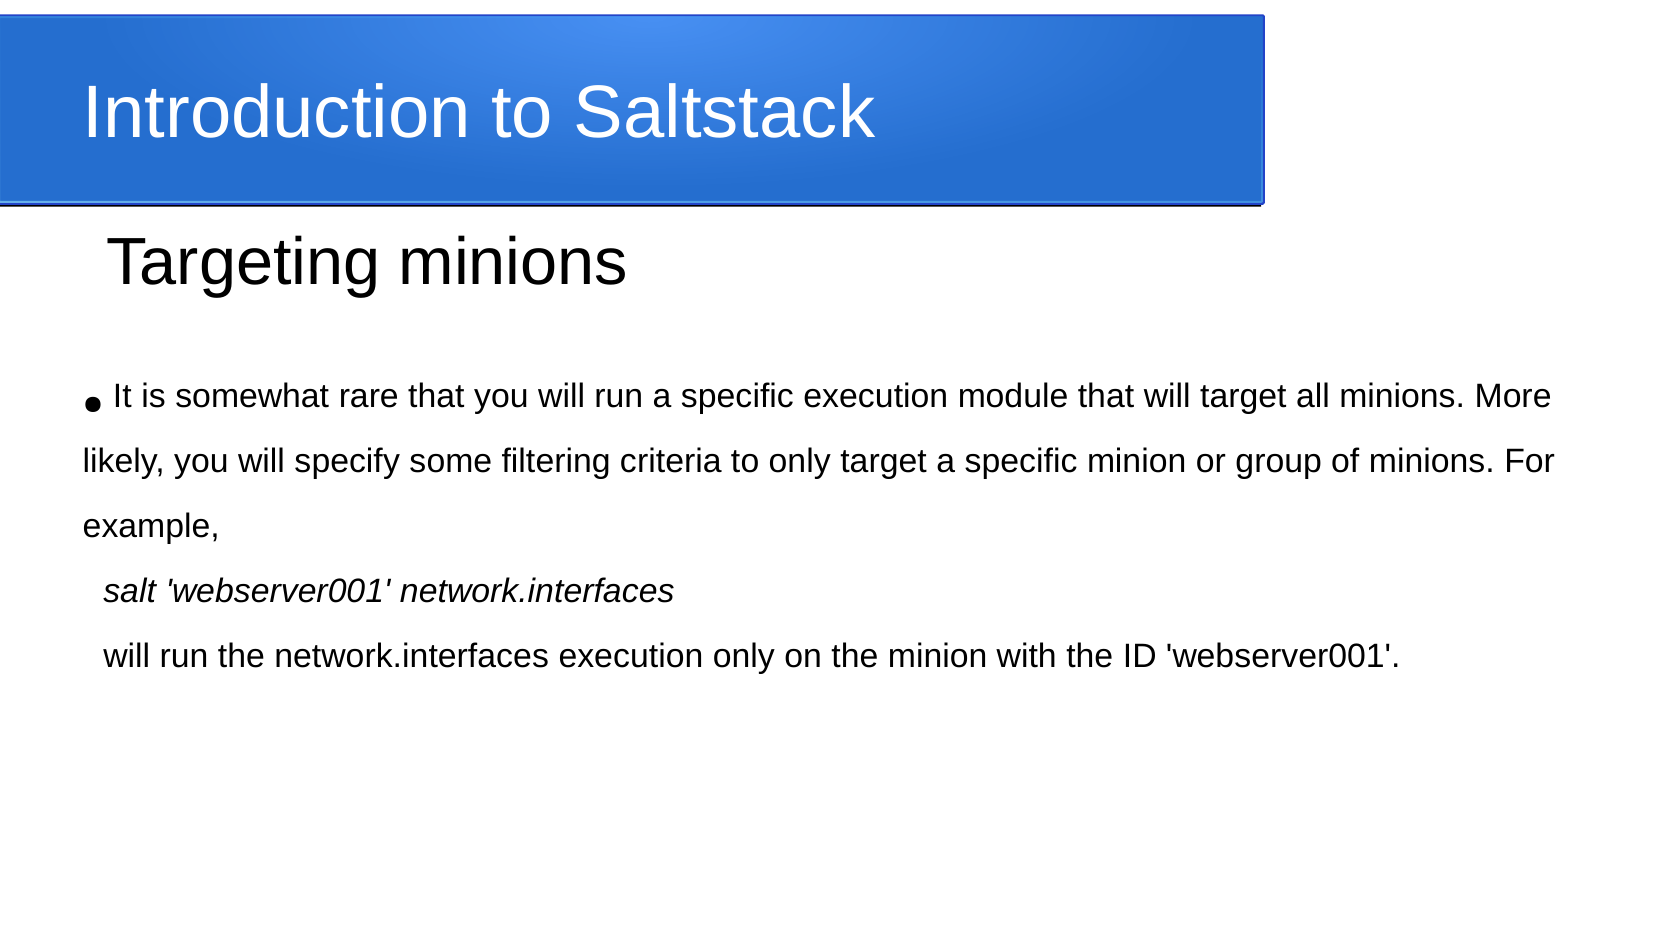

# Introduction to Saltstack
Targeting minions
 It is somewhat rare that you will run a specific execution module that will target all minions. More likely, you will specify some filtering criteria to only target a specific minion or group of minions. For example,
salt 'webserver001' network.interfaces
will run the network.interfaces execution only on the minion with the ID 'webserver001'.